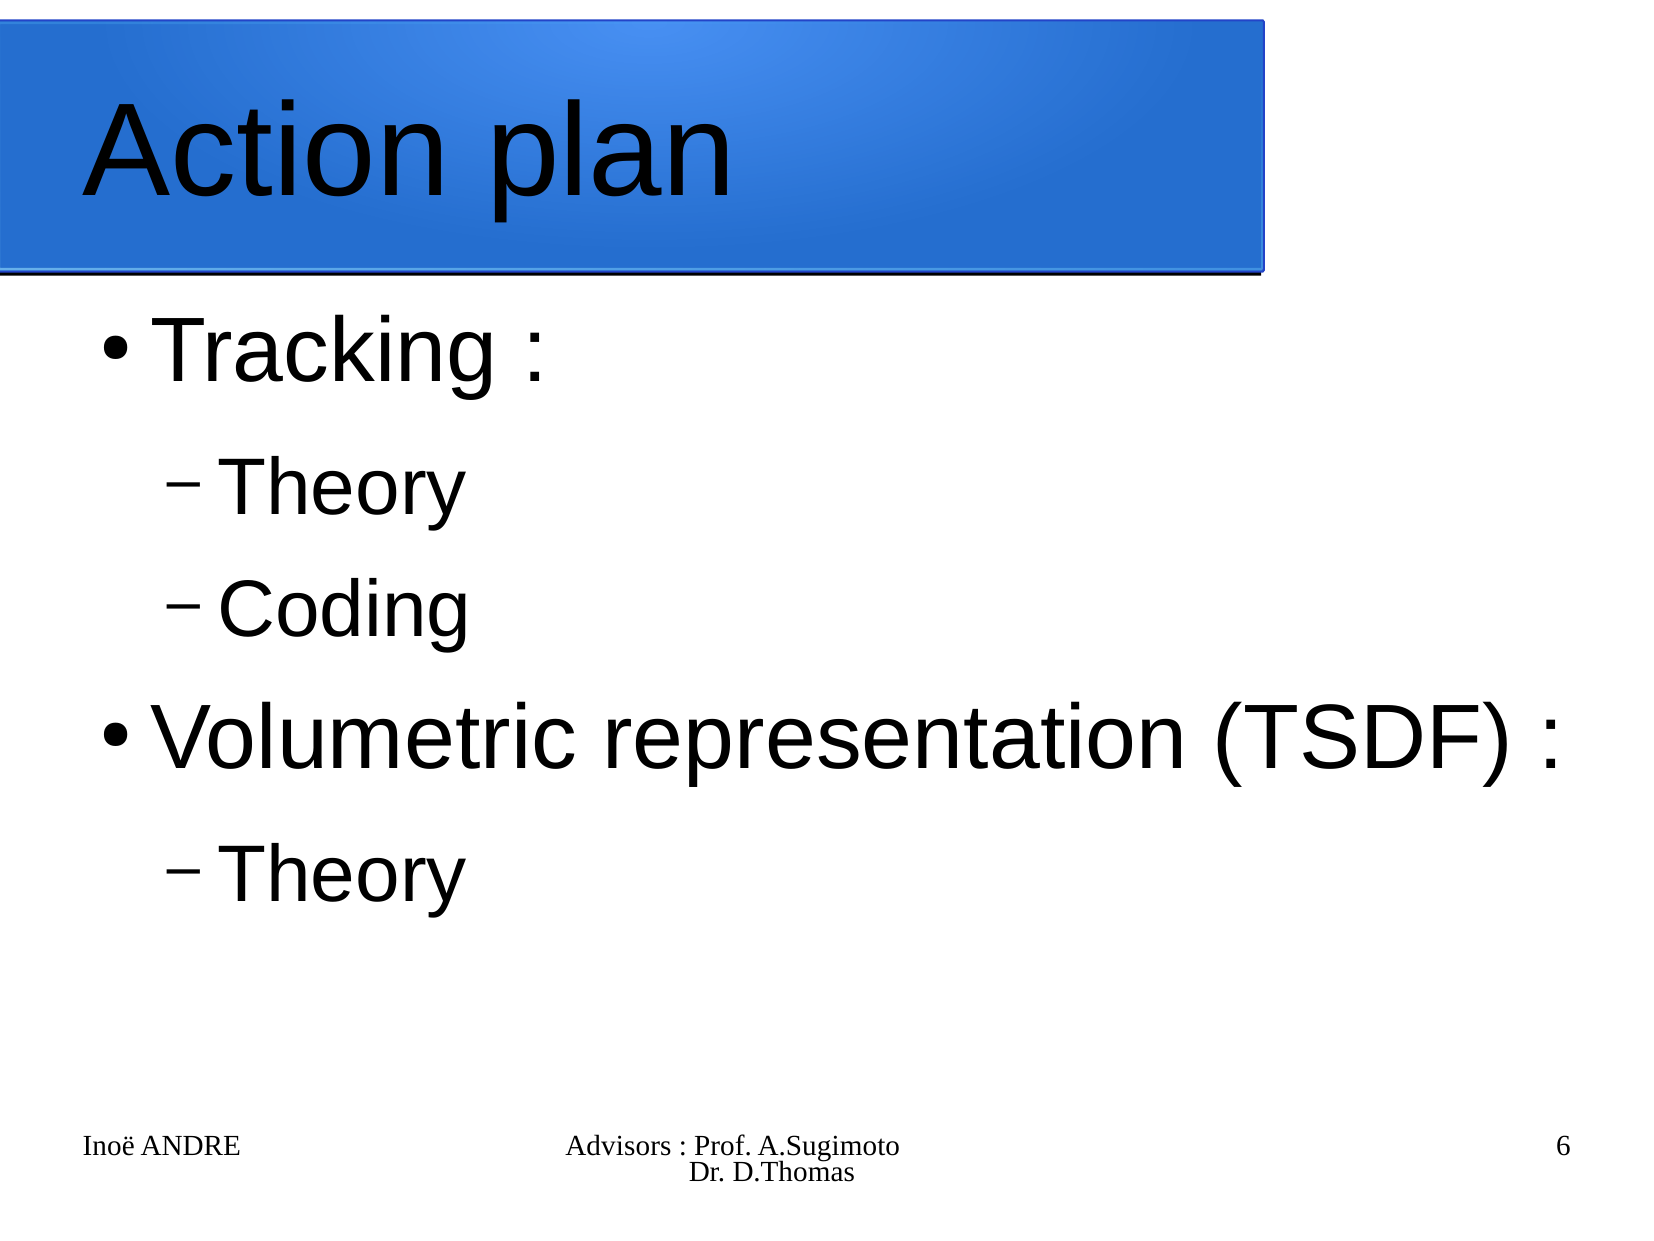

# Action plan
Tracking :
Theory
Coding
Volumetric representation (TSDF) :
Theory
Inoë ANDRE
Advisors : Prof. A.Sugimoto Dr. D.Thomas
6